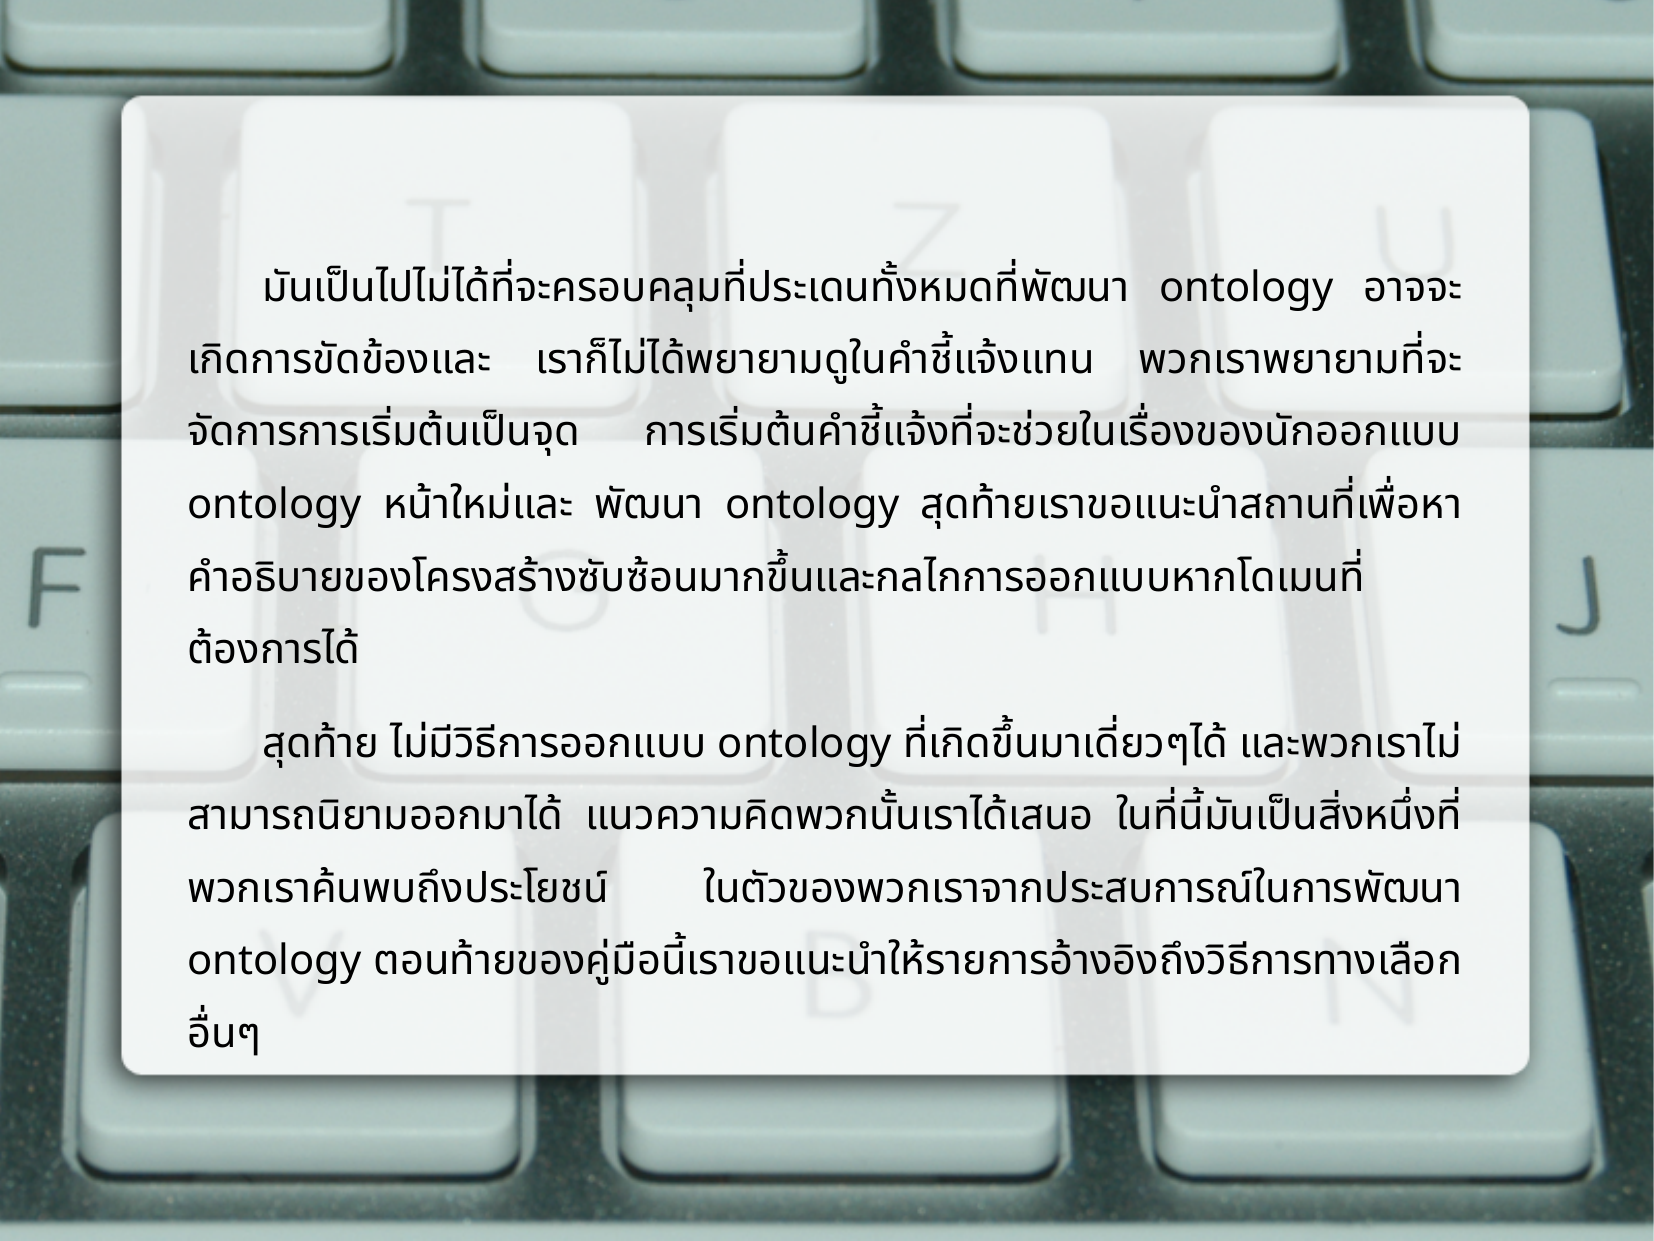

#
	มันเป็นไปไม่ได้ที่จะครอบคลุมที่ประเดนทั้งหมดที่พัฒนา ontology อาจจะเกิดการขัดข้องและ เราก็ไม่ได้พยายามดูในคำชี้แจ้งแทน พวกเราพยายามที่จะจัดการการเริ่มต้นเป็นจุด การเริ่มต้นคำชี้แจ้งที่จะช่วยในเรื่องของนักออกแบบ ontology หน้าใหม่และ พัฒนา ontology สุดท้ายเราขอแนะนำสถานที่เพื่อหาคำอธิบายของโครงสร้างซับซ้อนมากขึ้นและกลไกการออกแบบหากโดเมนที่ต้องการได้
สุดท้าย ไม่มีวิธีการออกแบบ ontology ที่เกิดขึ้นมาเดี่ยวๆได้ และพวกเราไม่สามารถนิยามออกมาได้ แนวความคิดพวกนั้นเราได้เสนอ ในที่นี้มันเป็นสิ่งหนึ่งที่พวกเราค้นพบถึงประโยชน์ ในตัวของพวกเราจากประสบการณ์ในการพัฒนา ontology ตอนท้ายของคู่มือนี้เราขอแนะนำให้รายการอ้างอิงถึงวิธีการทางเลือกอื่นๆ